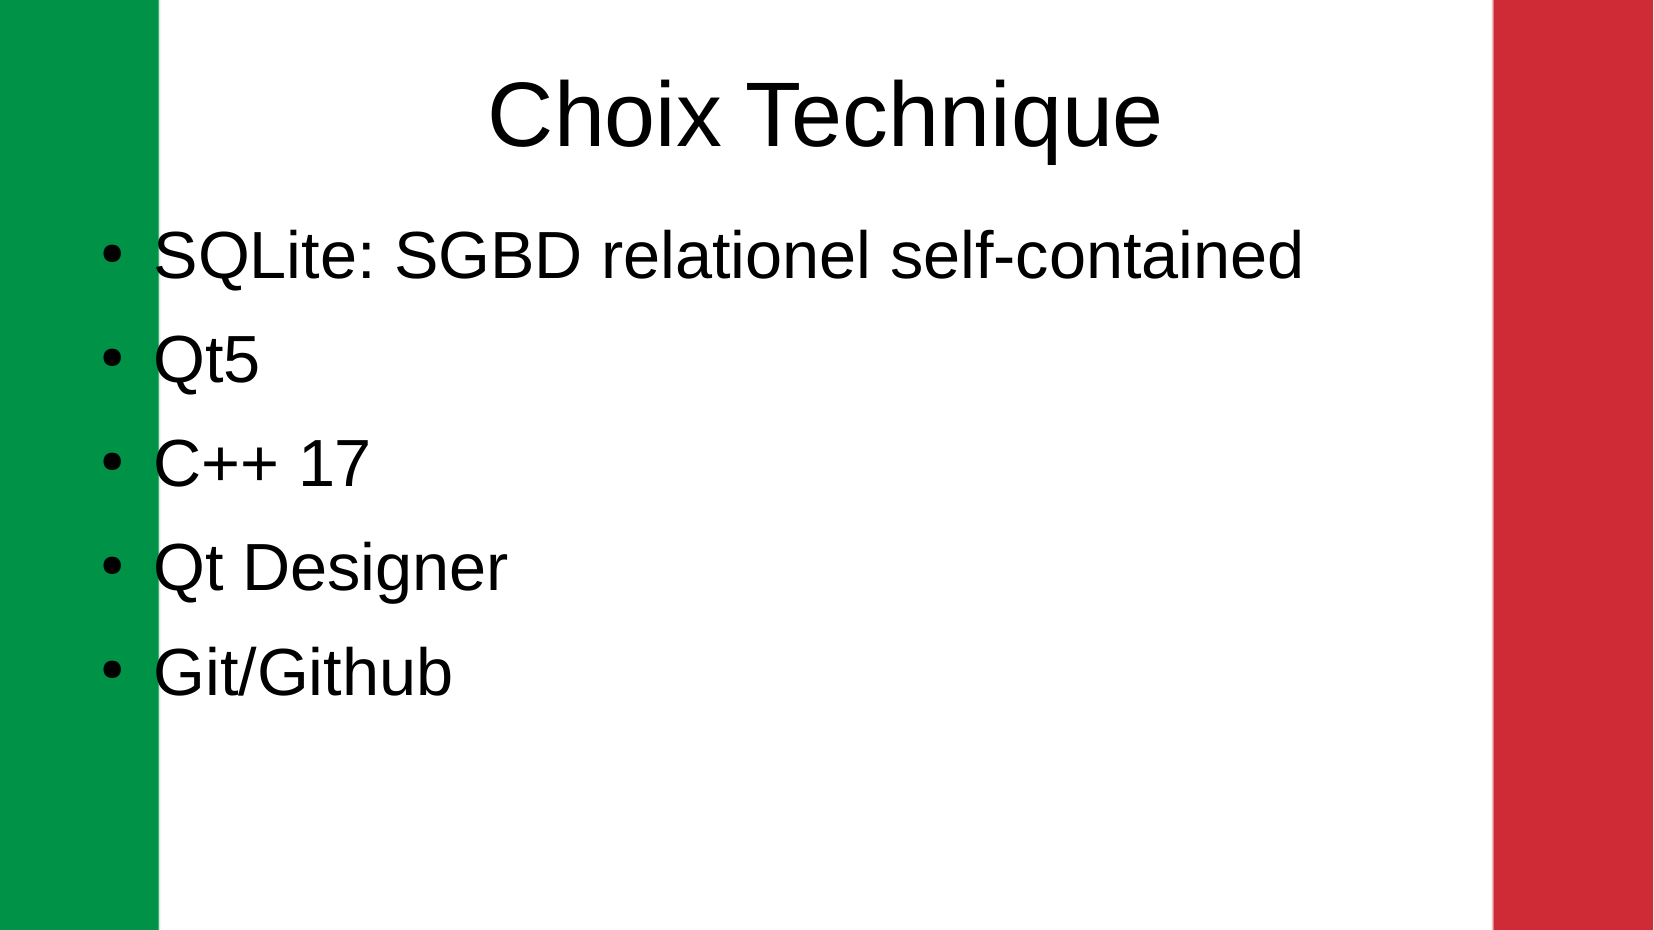

# Choix Technique
SQLite: SGBD relationel self-contained
Qt5
C++ 17
Qt Designer
Git/Github